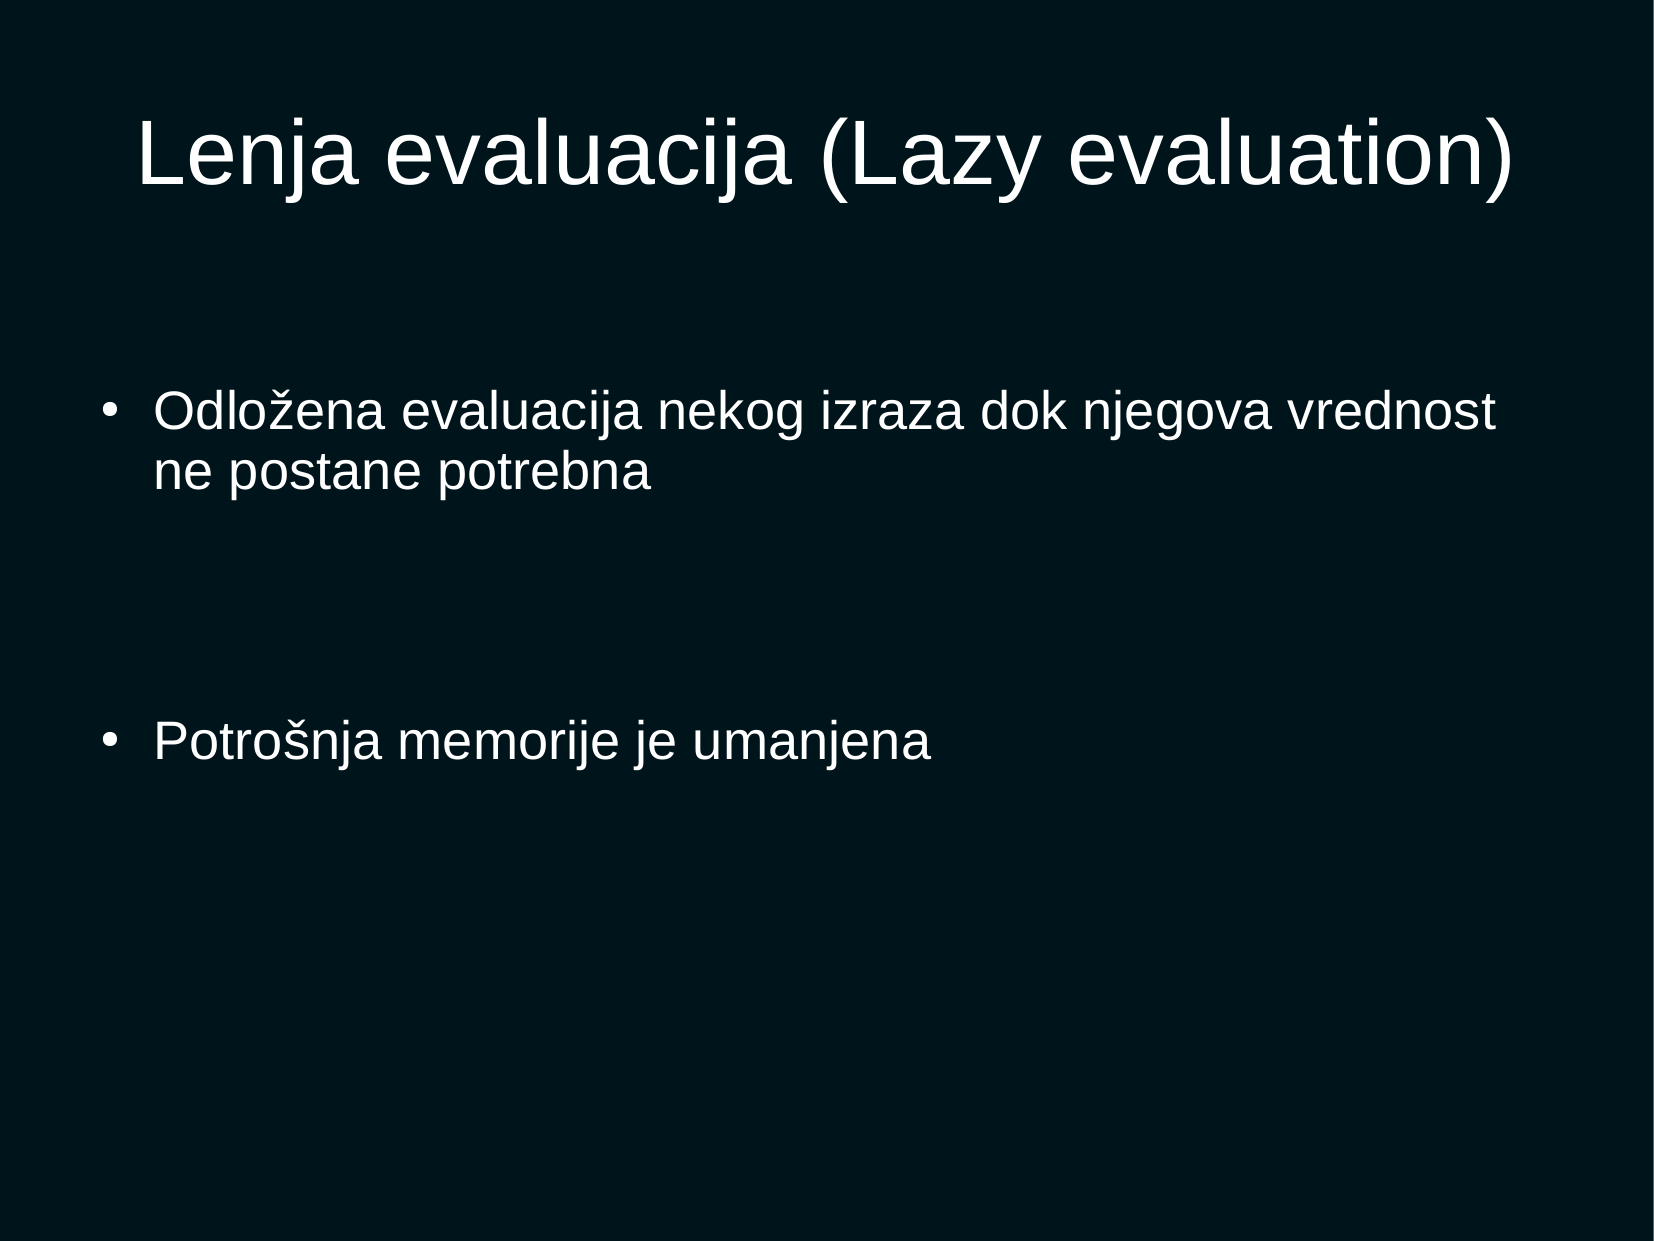

# Lenja evaluacija (Lazy evaluation)
Odložena evaluacija nekog izraza dok njegova vrednost ne postane potrebna
Potrošnja memorije je umanjena